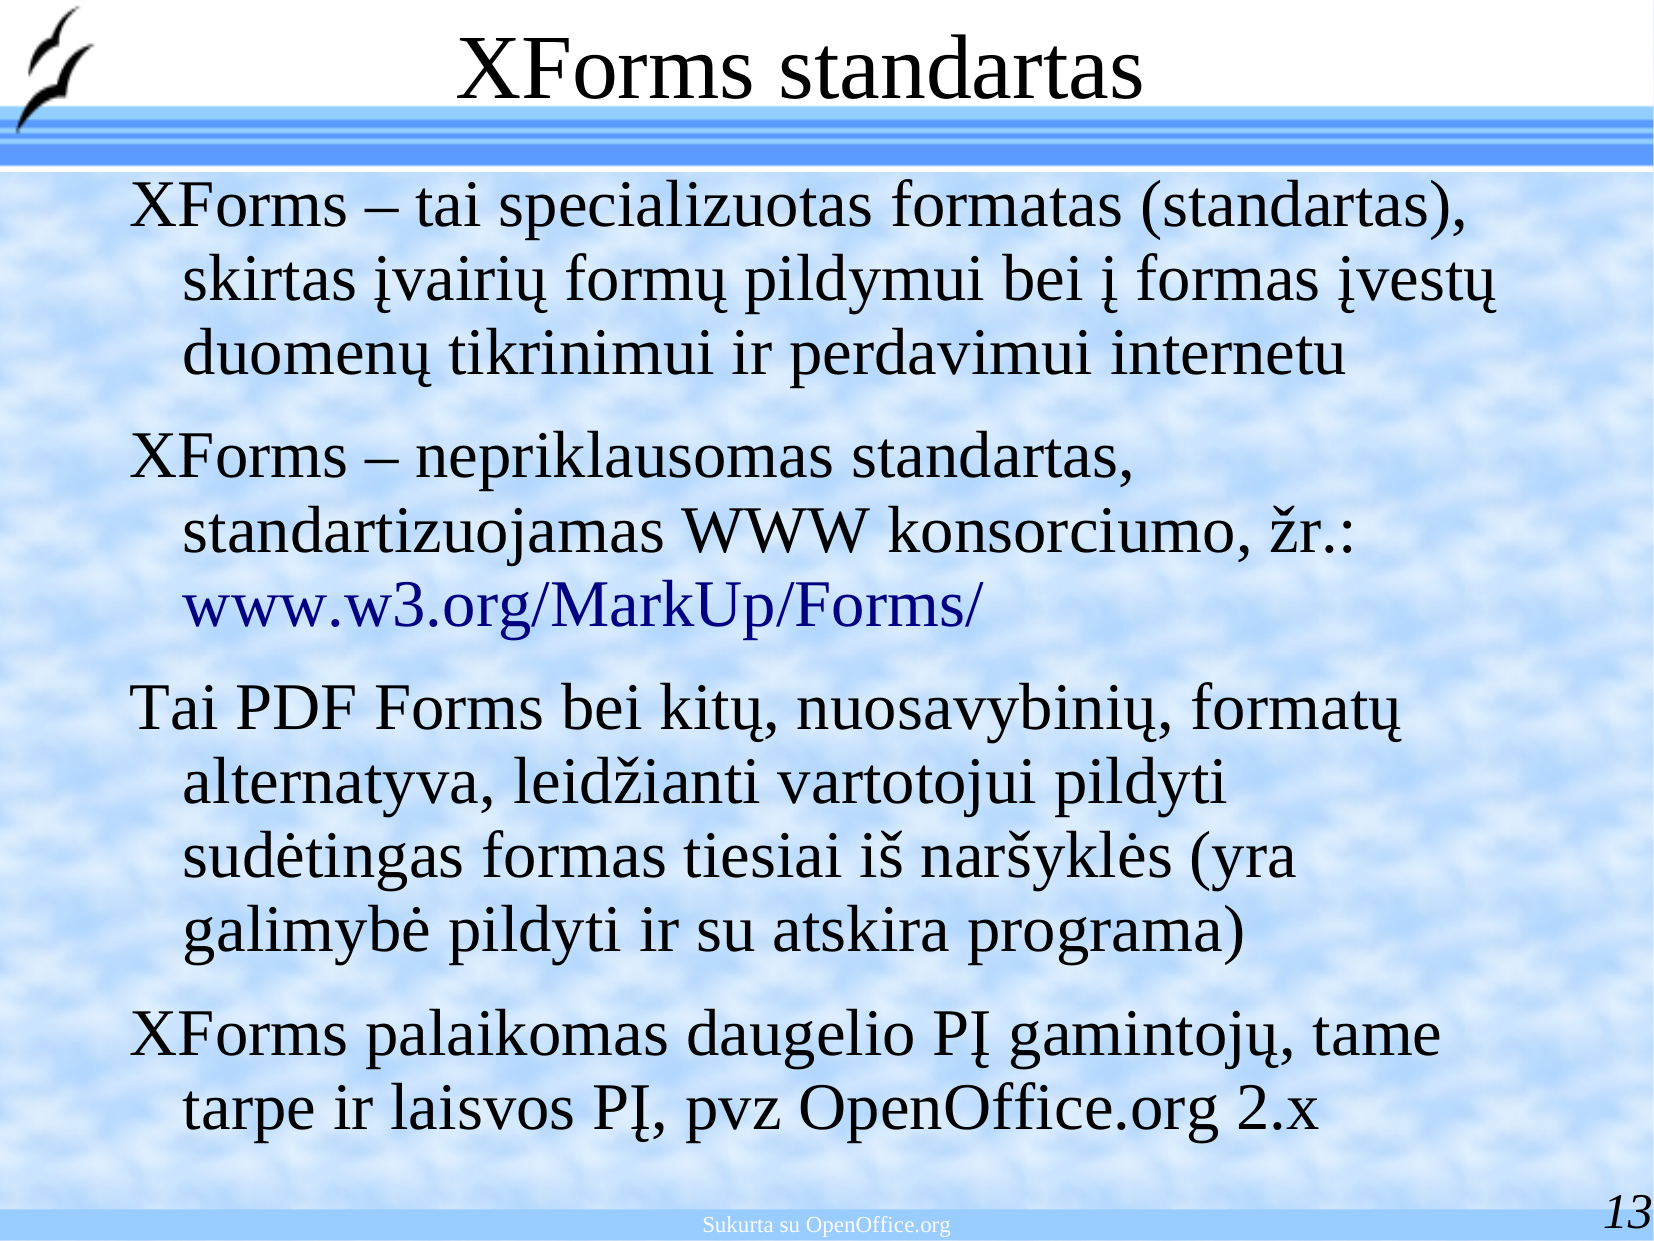

# XForms standartas
XForms – tai specializuotas formatas (standartas), skirtas įvairių formų pildymui bei į formas įvestų duomenų tikrinimui ir perdavimui internetu
XForms – nepriklausomas standartas, standartizuojamas WWW konsorciumo, žr.: www.w3.org/MarkUp/Forms/
Tai PDF Forms bei kitų, nuosavybinių, formatų alternatyva, leidžianti vartotojui pildyti sudėtingas formas tiesiai iš naršyklės (yra galimybė pildyti ir su atskira programa)
XForms palaikomas daugelio PĮ gamintojų, tame tarpe ir laisvos PĮ, pvz OpenOffice.org 2.x